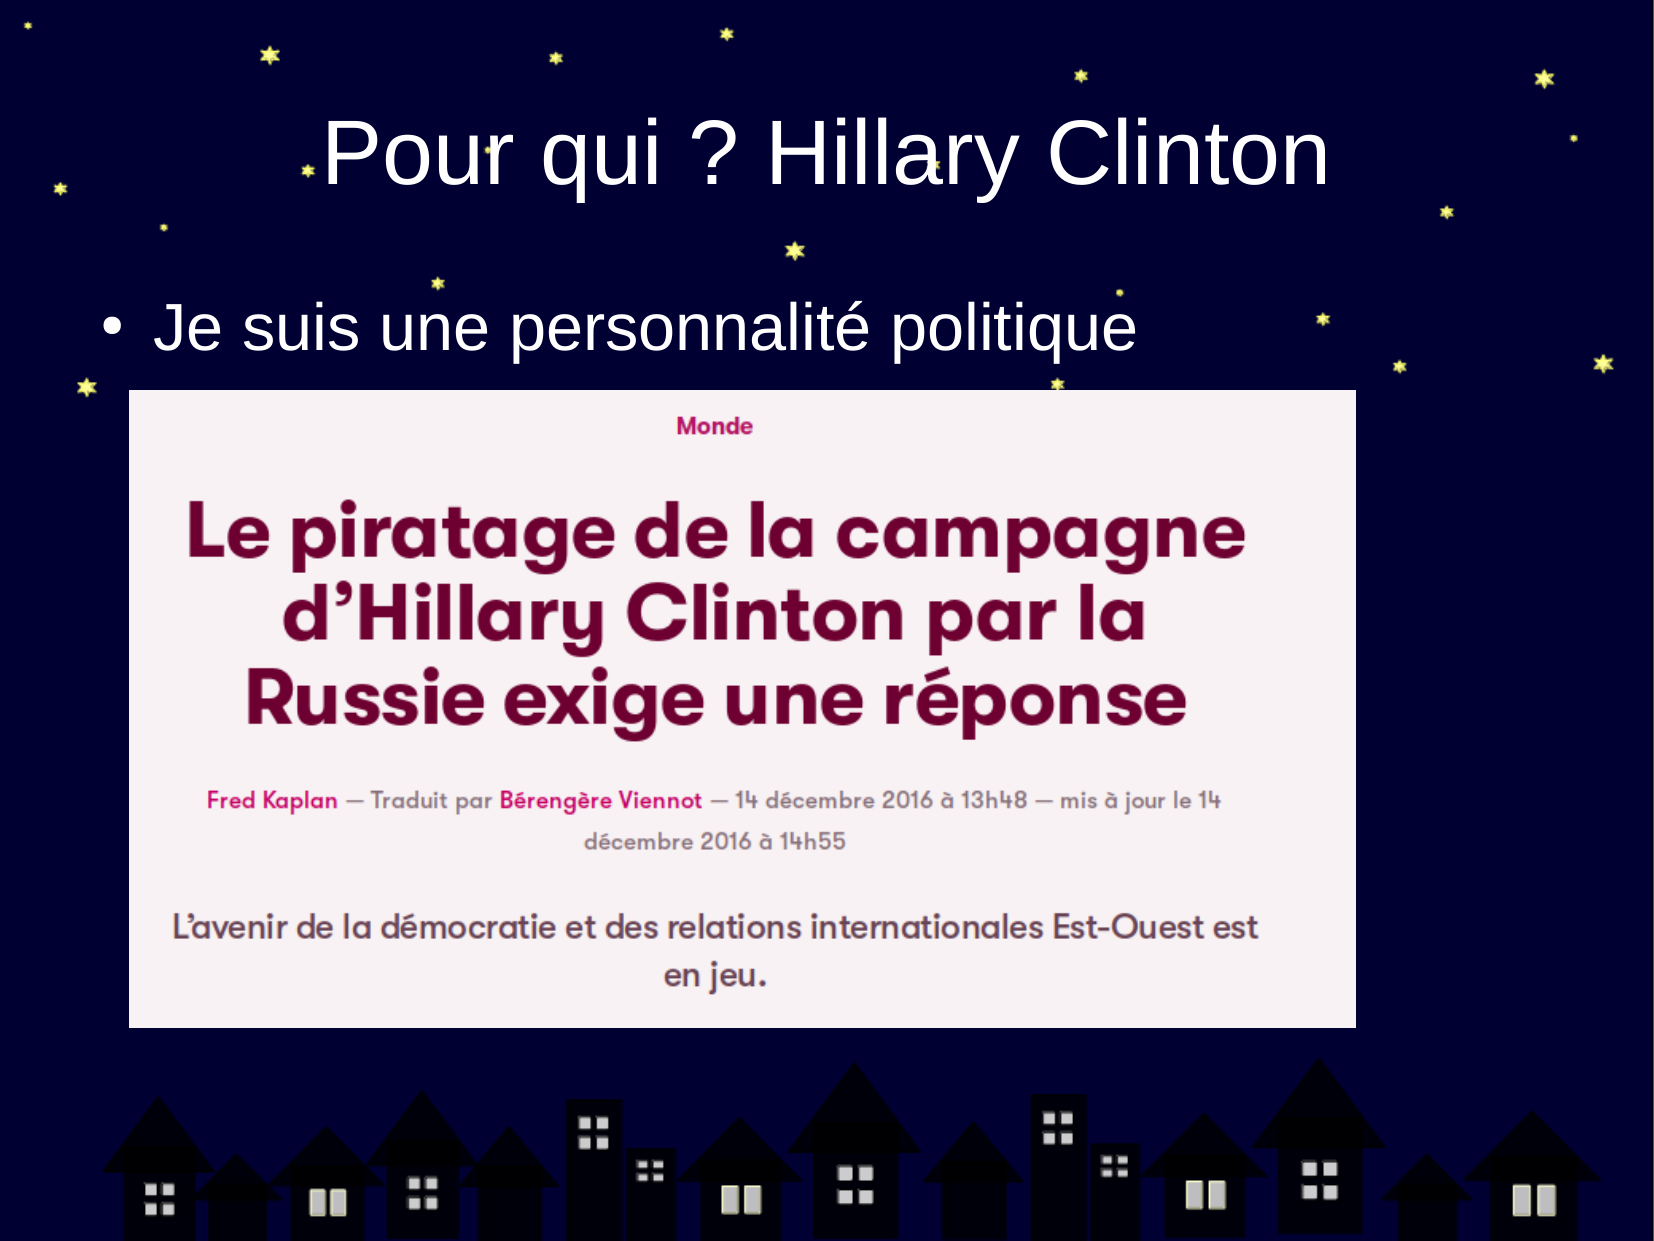

# Pour qui ? Hillary Clinton
Je suis une personnalité politique